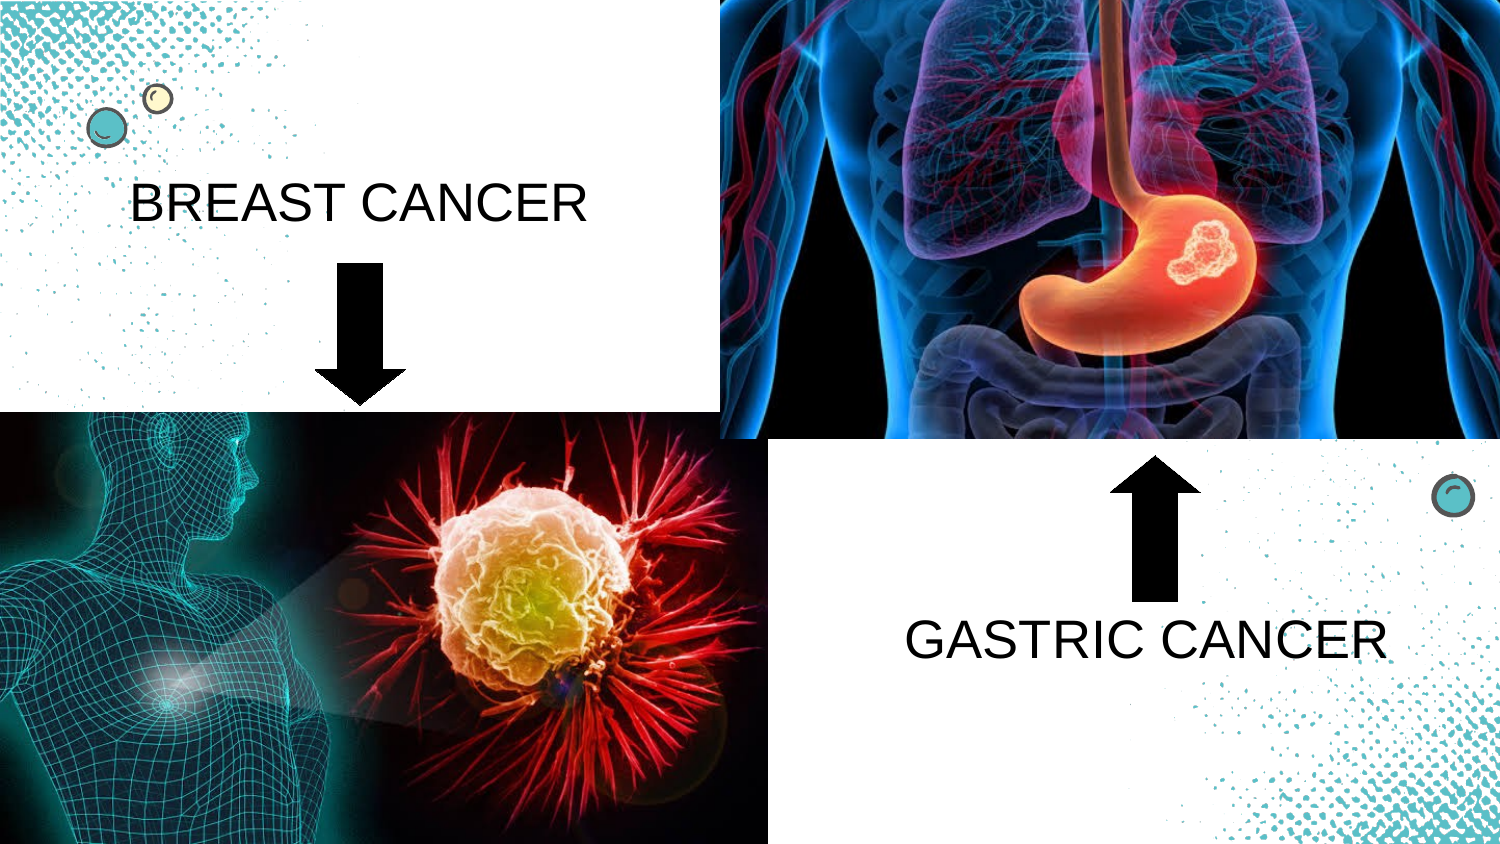

# Contents of This Template
BREAST CANCER
GASTRIC CANCER